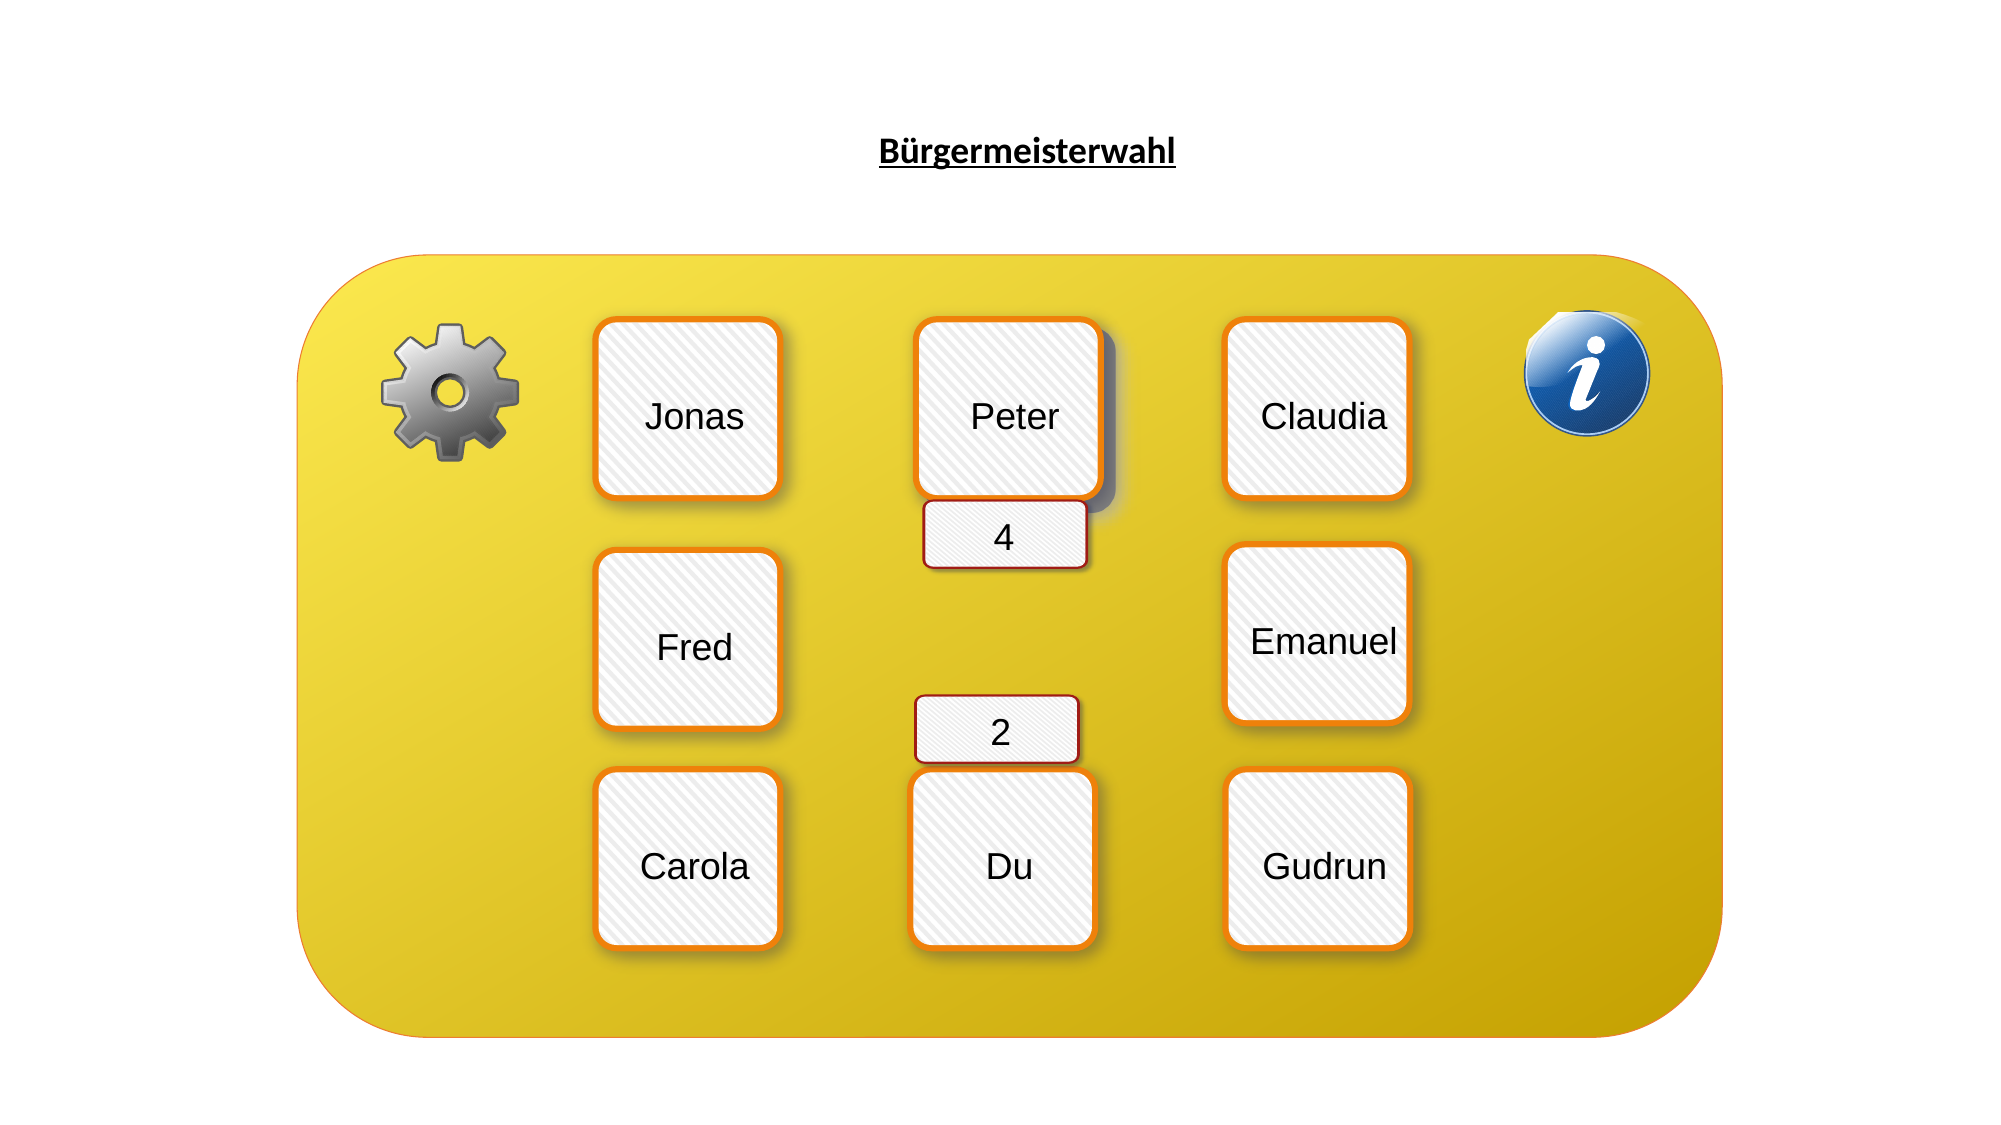

Bürgermeisterwahl
Jonas
Peter
Claudia
4
Emanuel
Fred
2
Carola
Du
Gudrun